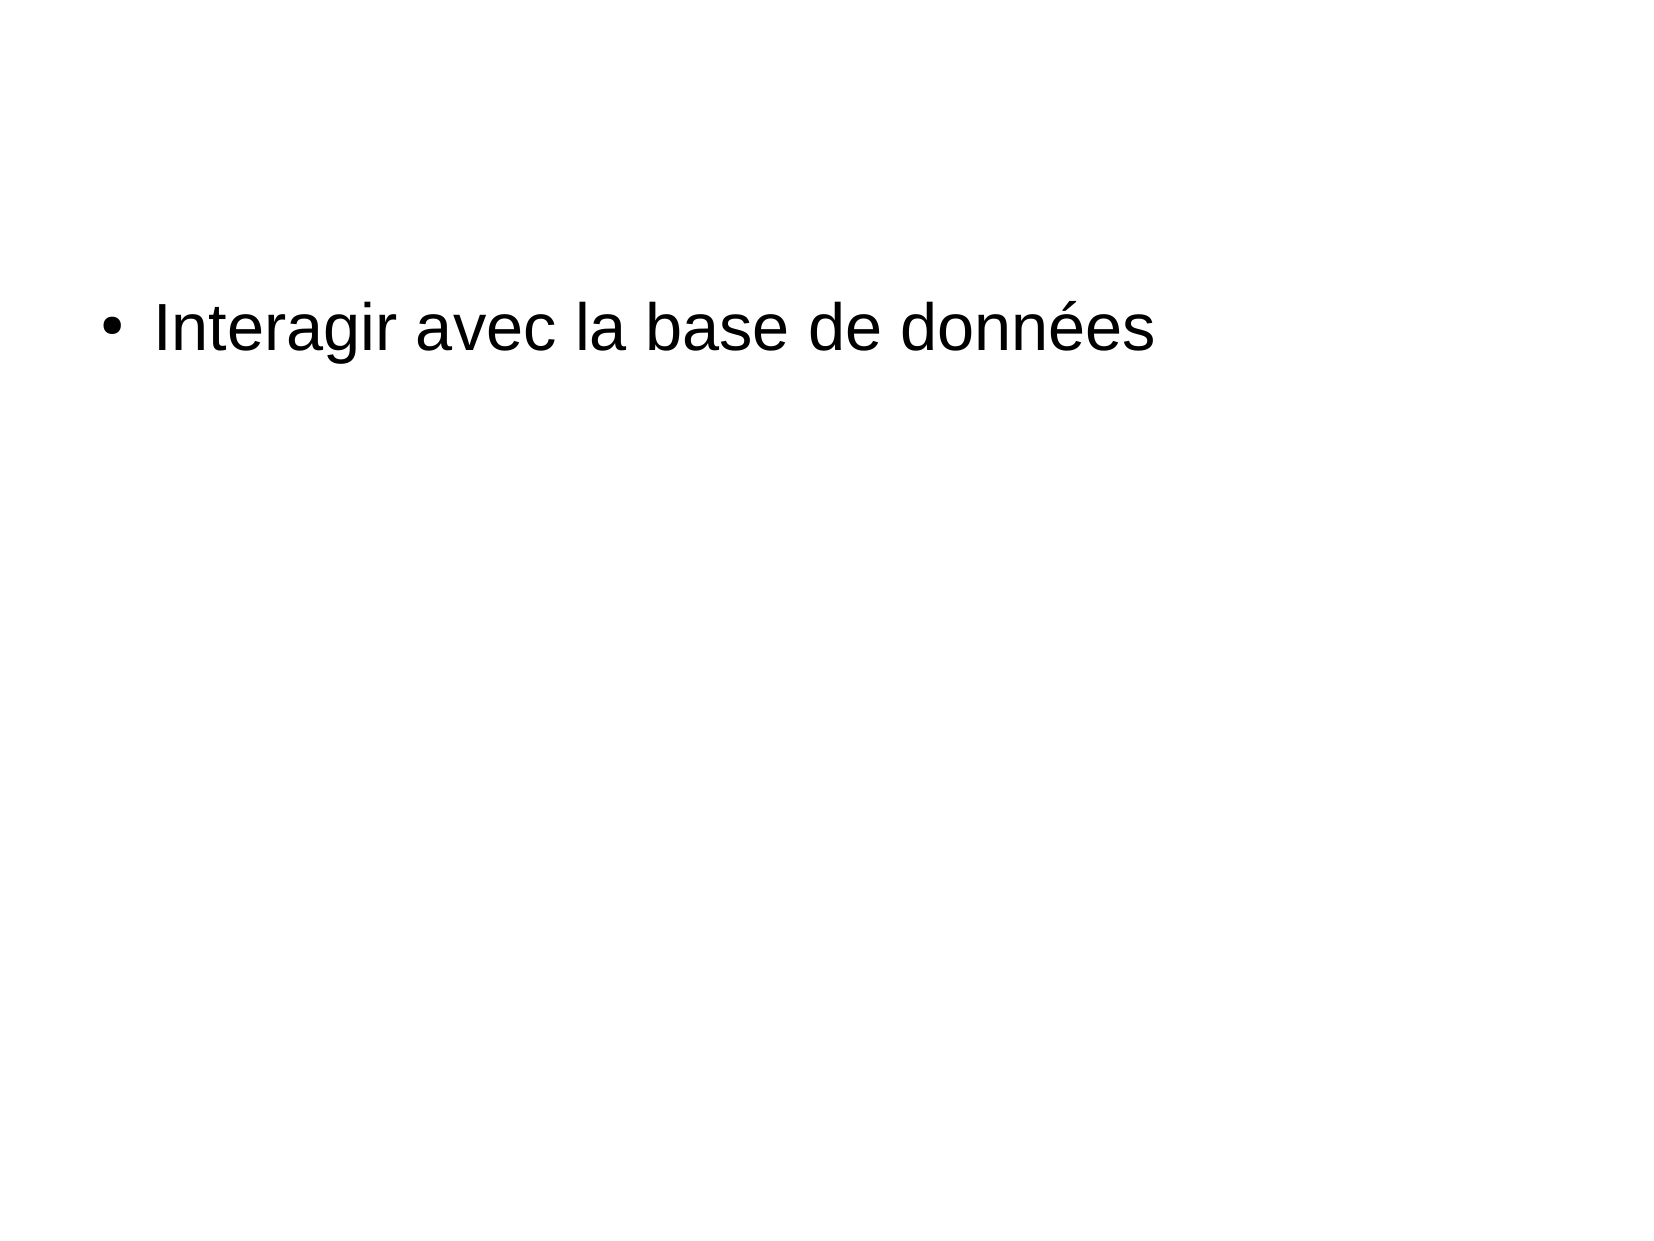

#
Interagir avec la base de données